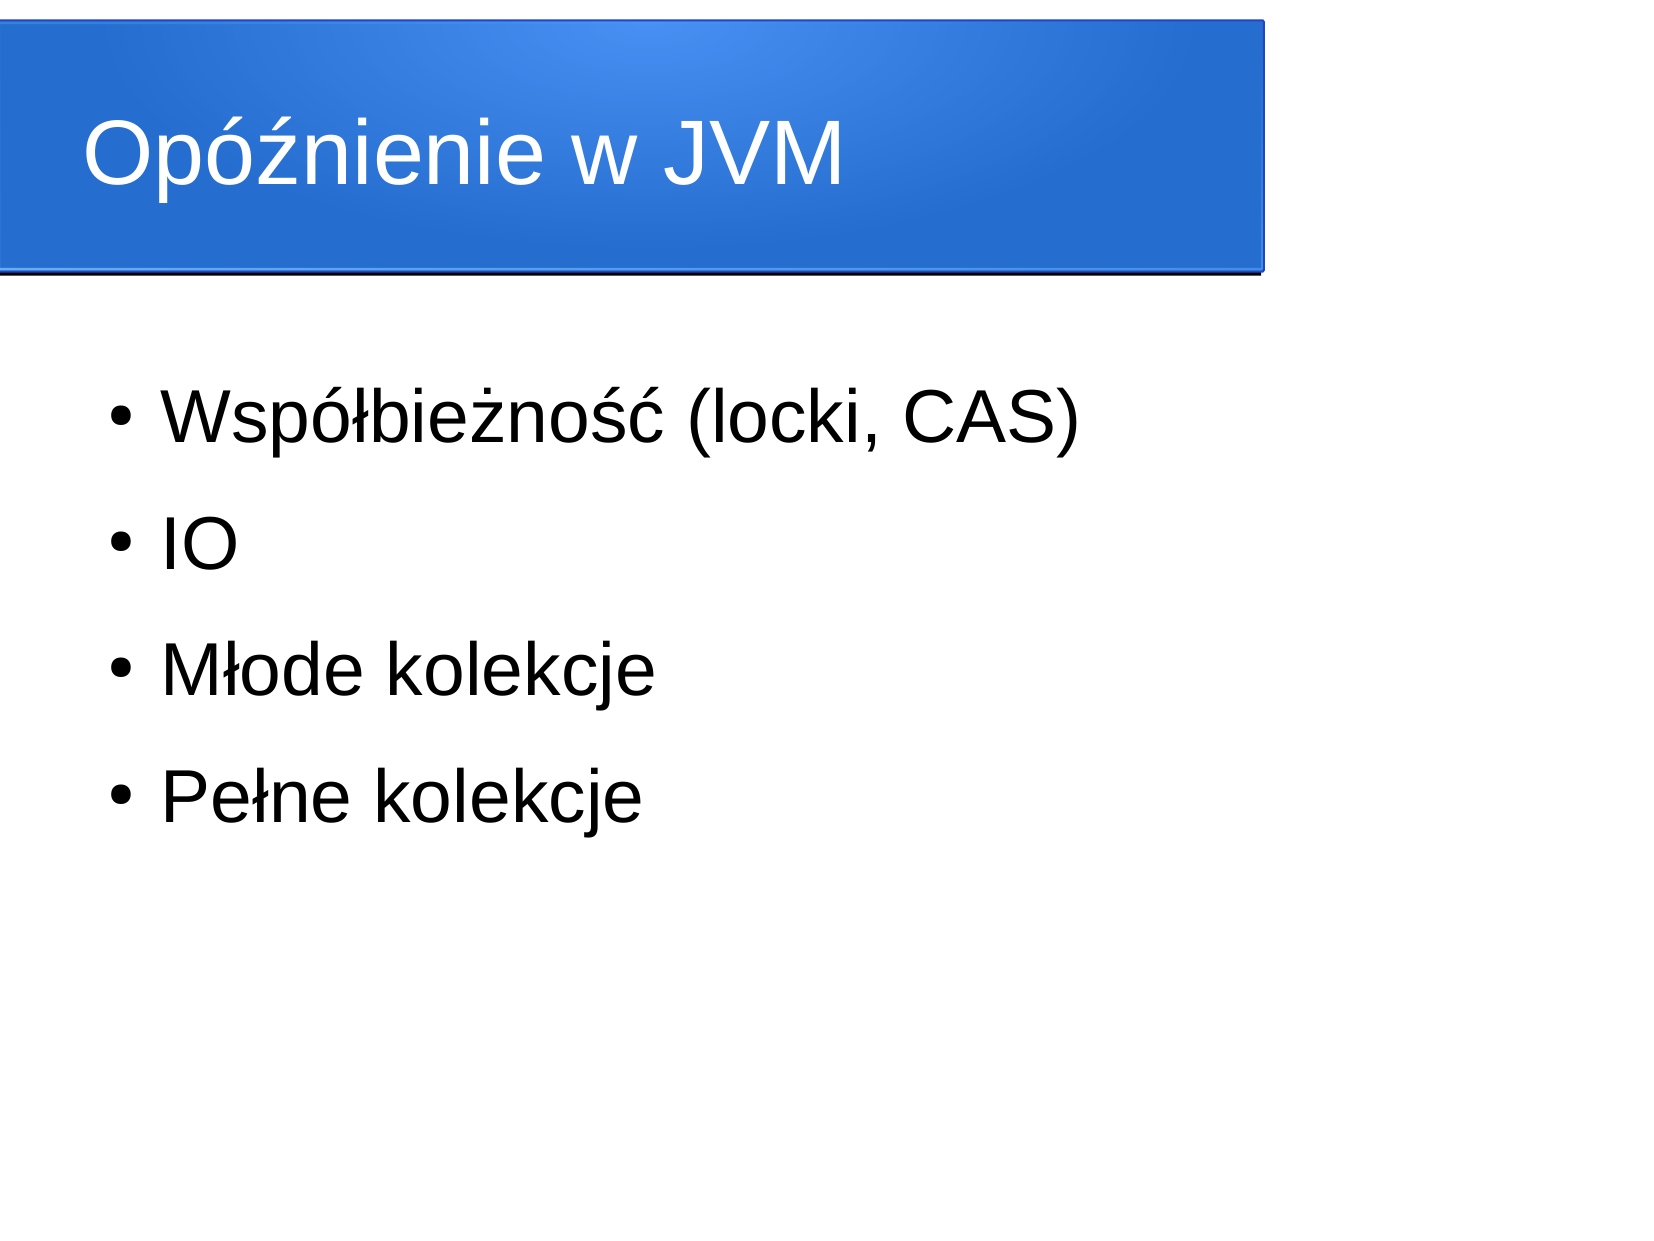

# Opóźnienie w JVM
Współbieżność (locki, CAS)
IO
Młode kolekcje
Pełne kolekcje